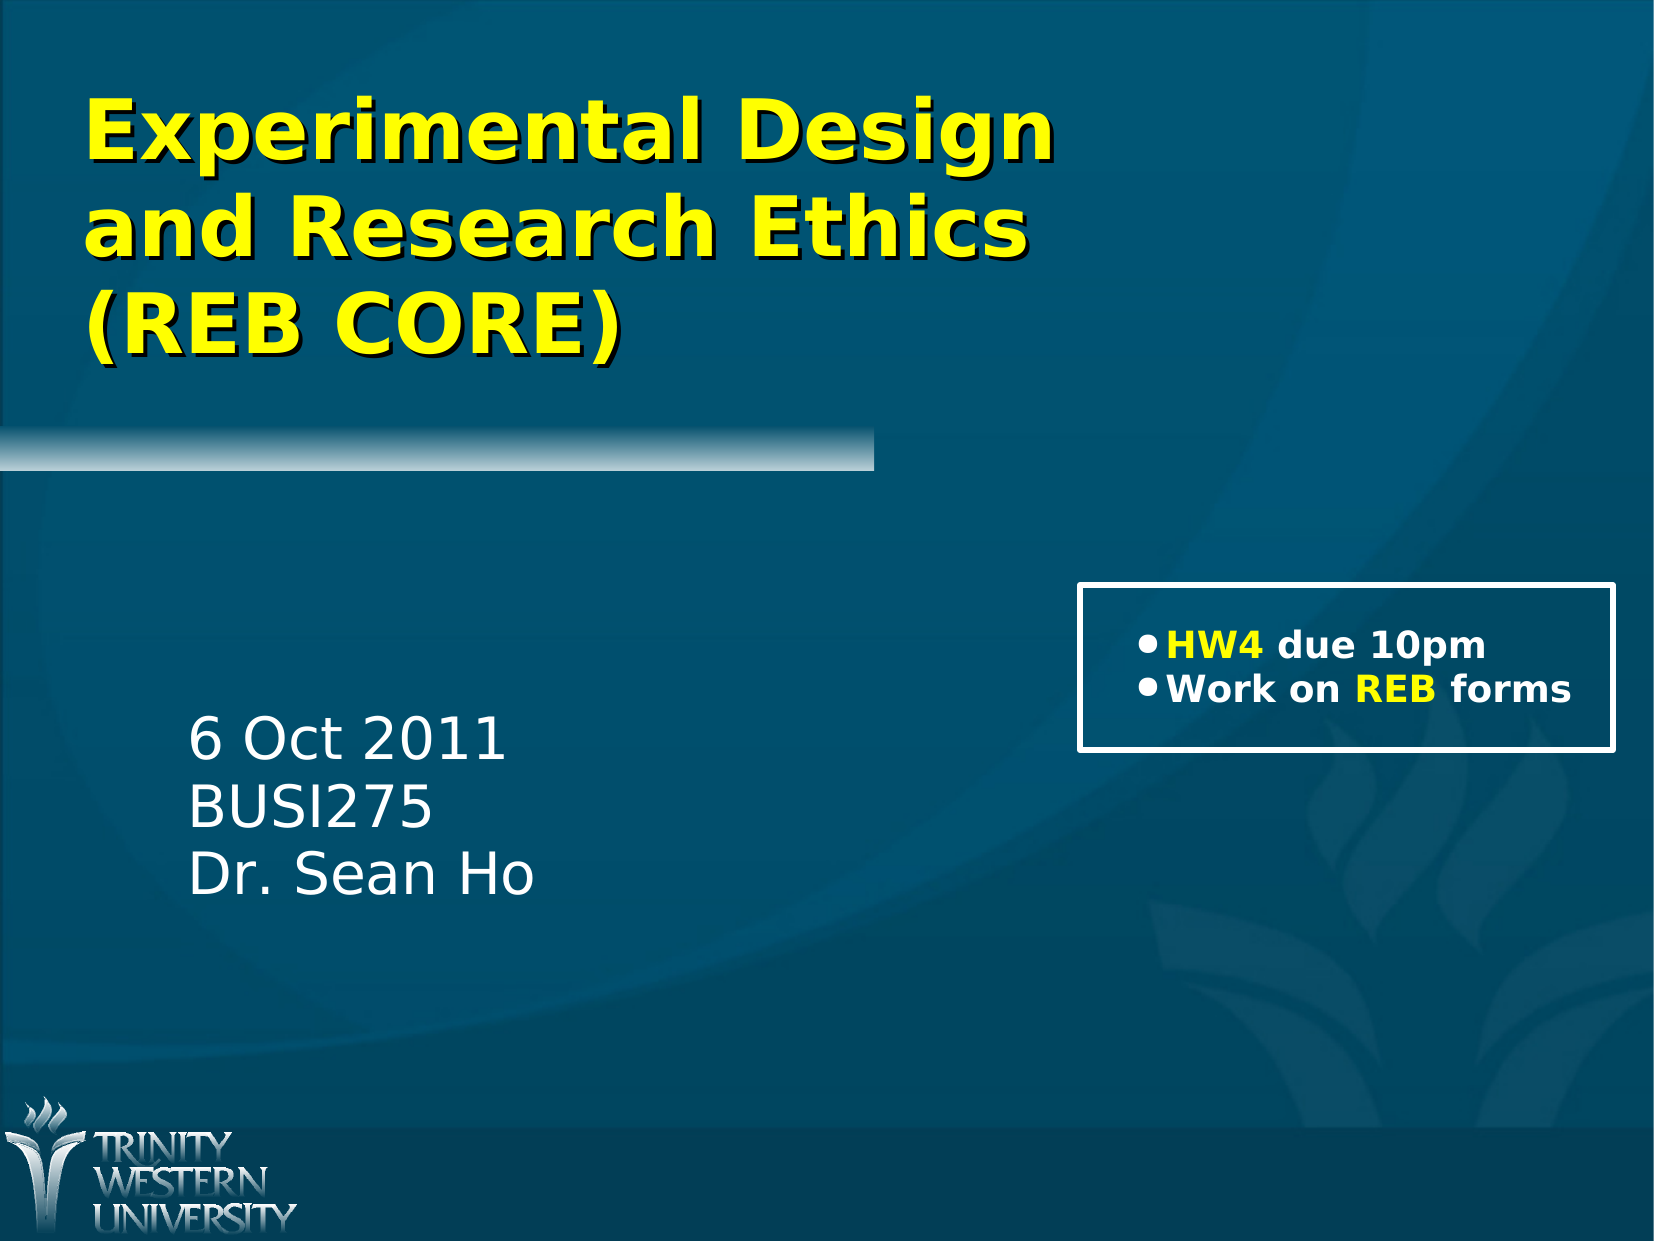

# Experimental Design and Research Ethics (REB CORE)
6 Oct 2011
BUSI275
Dr. Sean Ho
HW4 due 10pm
Work on REB forms